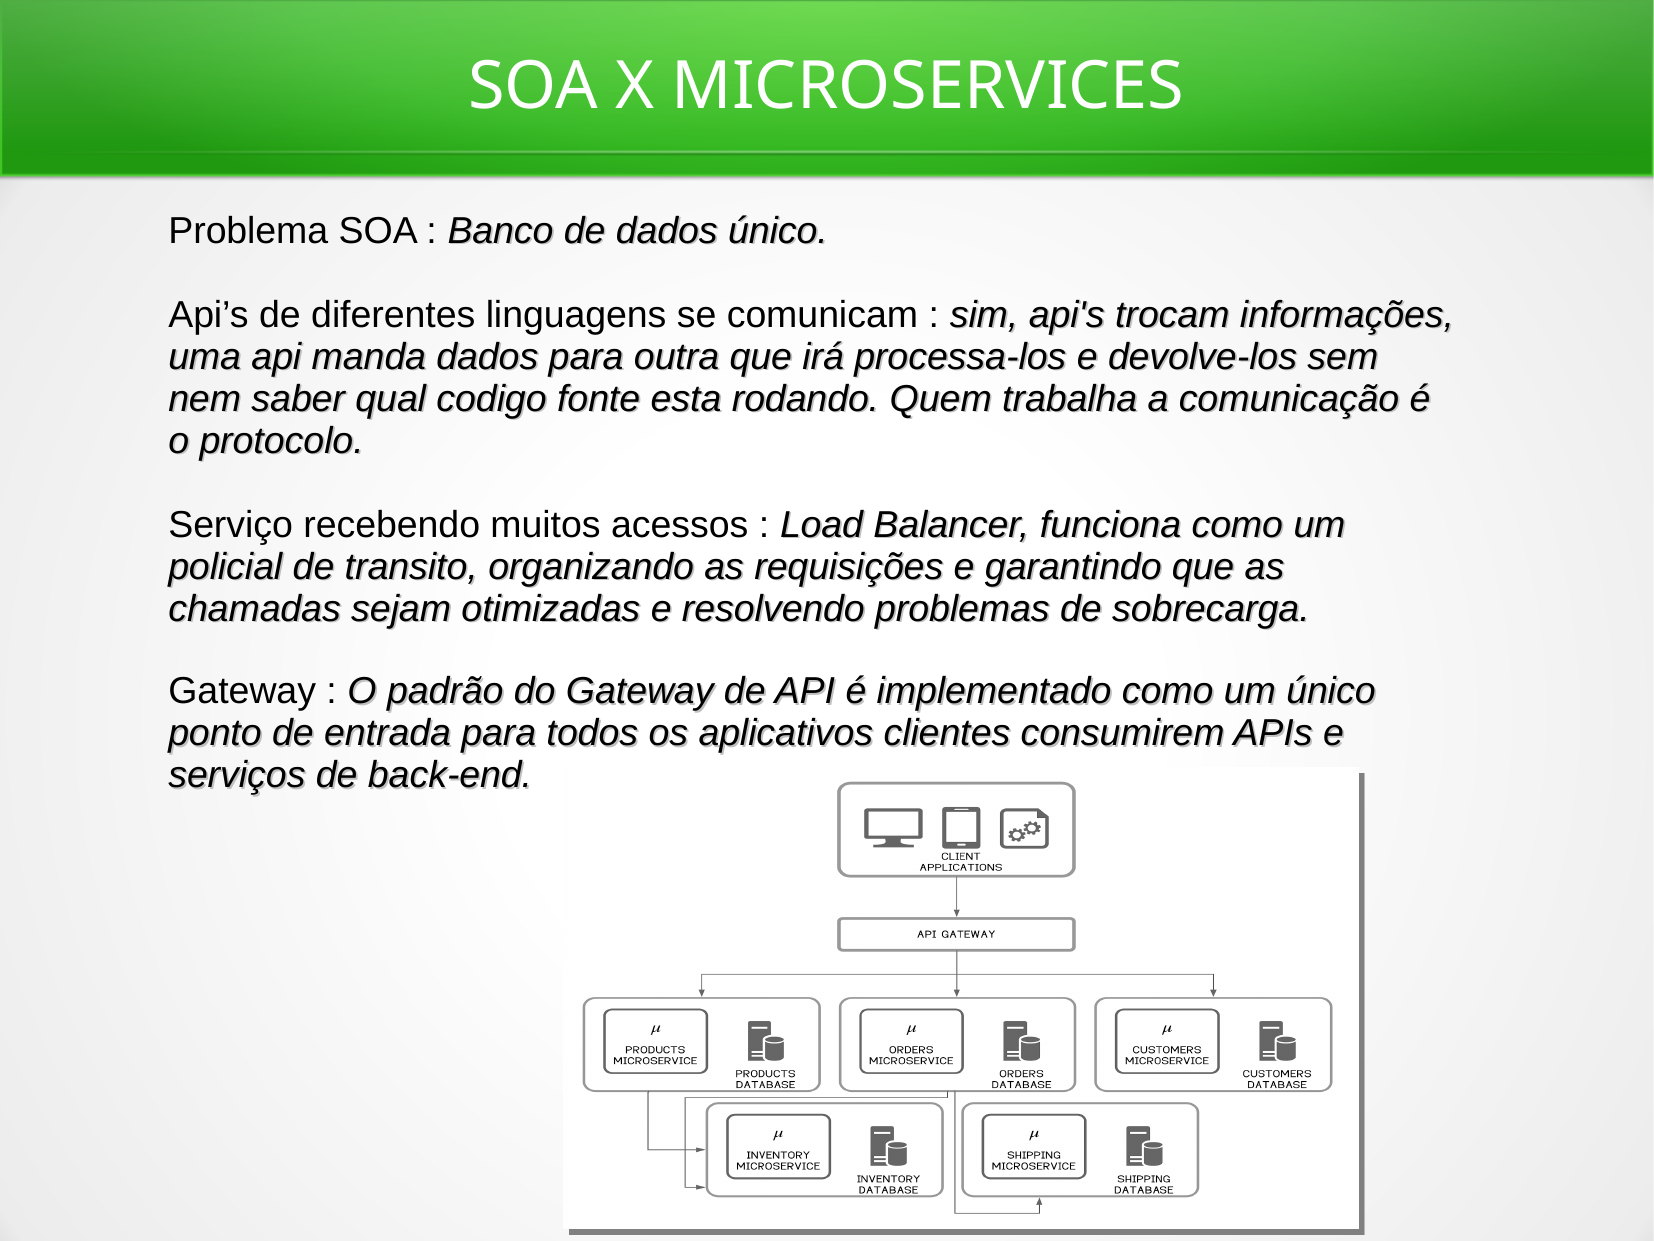

# SOA X MICROSERVICES
Problema SOA : Banco de dados único.
Api’s de diferentes linguagens se comunicam : sim, api's trocam informações, uma api manda dados para outra que irá processa-los e devolve-los sem nem saber qual codigo fonte esta rodando. Quem trabalha a comunicação é o protocolo.
Serviço recebendo muitos acessos : Load Balancer, funciona como um policial de transito, organizando as requisições e garantindo que as chamadas sejam otimizadas e resolvendo problemas de sobrecarga.
Gateway : O padrão do Gateway de API é implementado como um único ponto de entrada para todos os aplicativos clientes consumirem APIs e serviços de back-end.